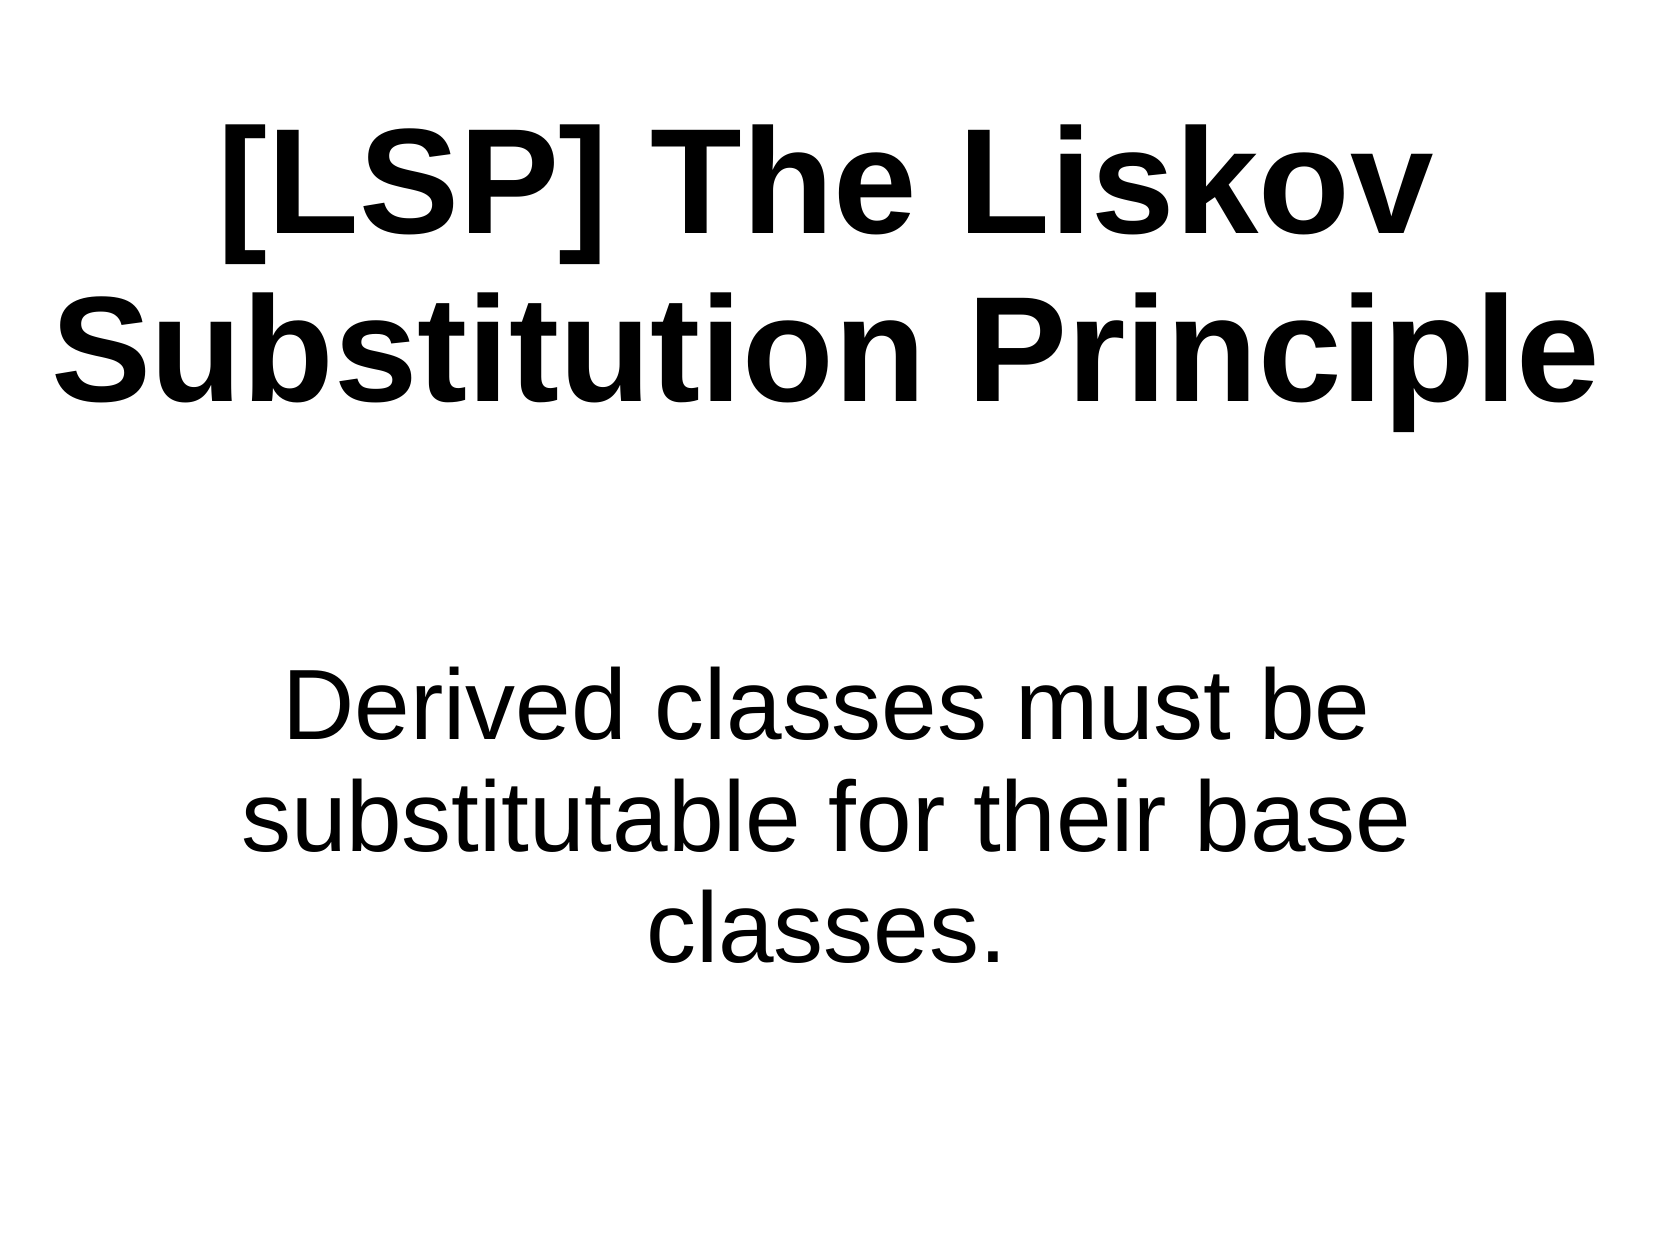

# [LSP] The Liskov Substitution Principle
Derived classes must be substitutable for their base classes.